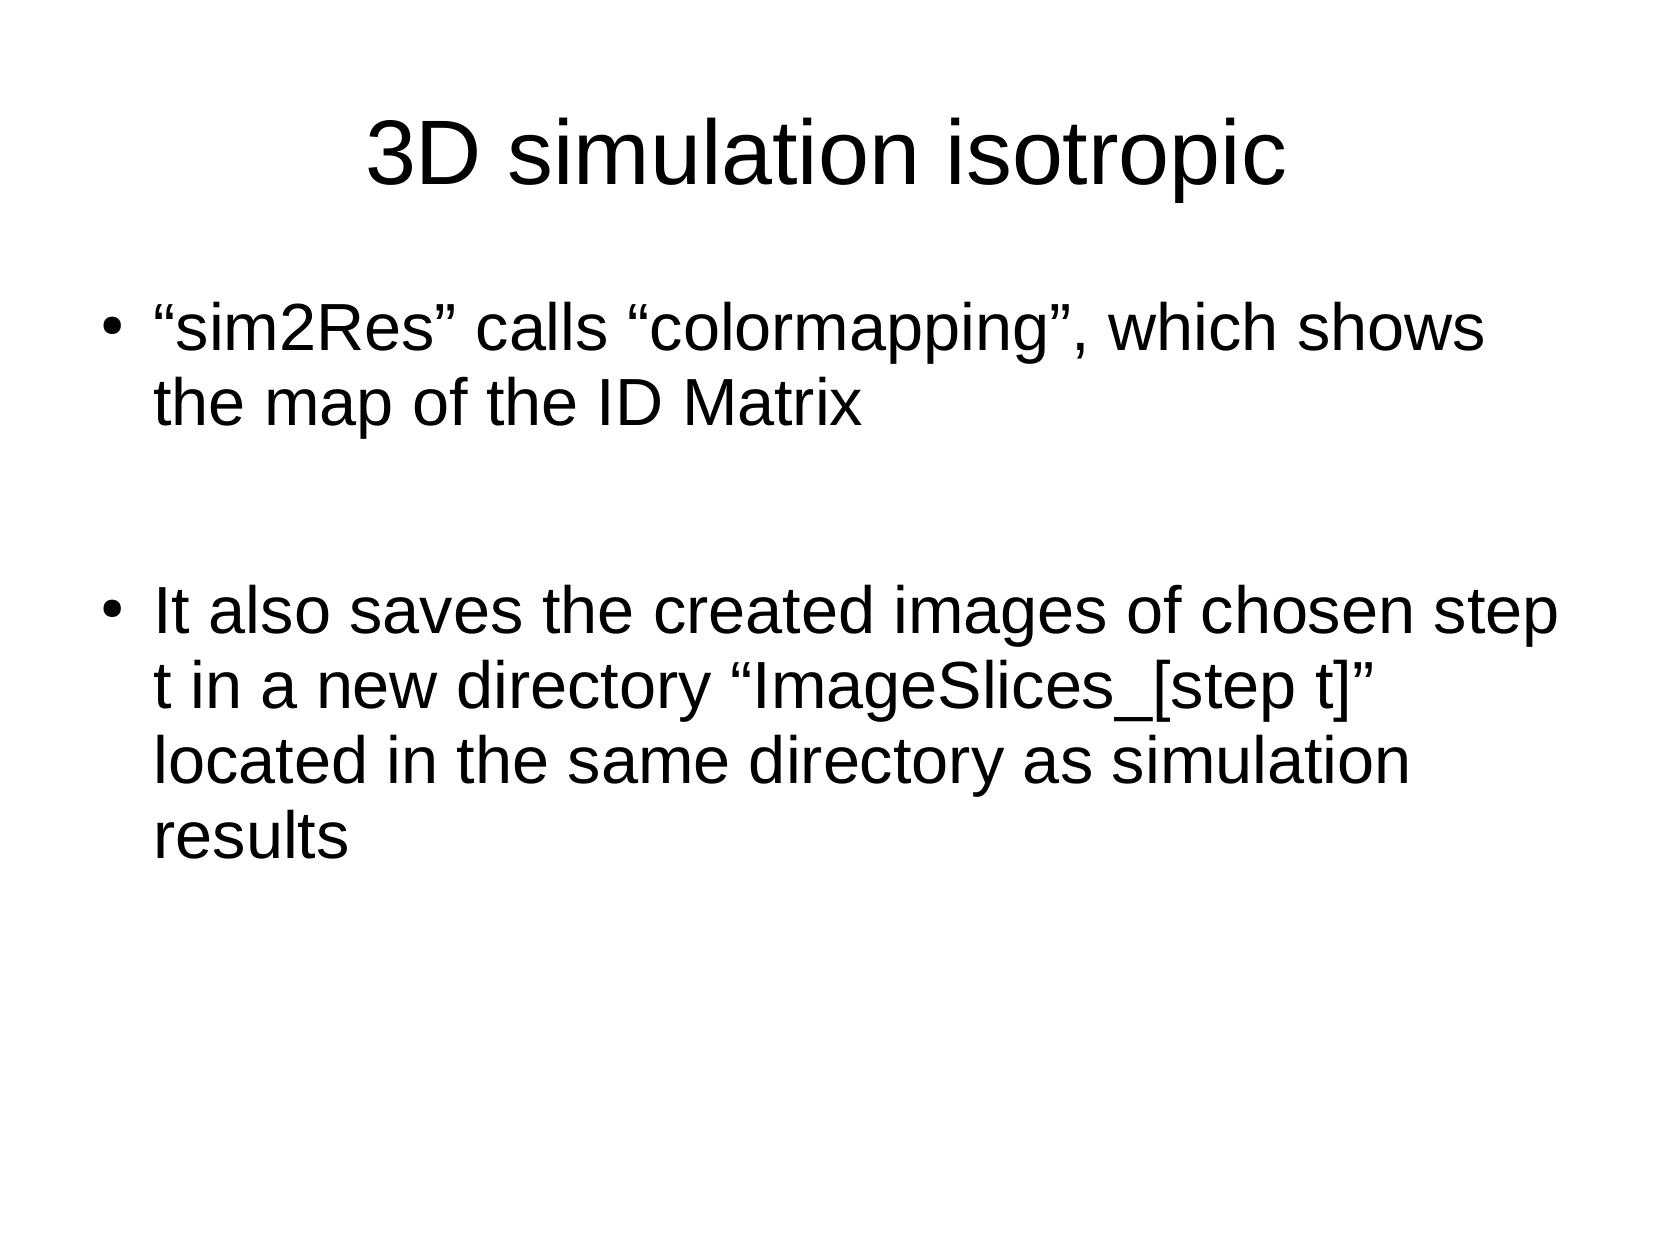

# 3D simulation isotropic
“sim2Res” calls “colormapping”, which shows the map of the ID Matrix
It also saves the created images of chosen step t in a new directory “ImageSlices_[step t]” located in the same directory as simulation results